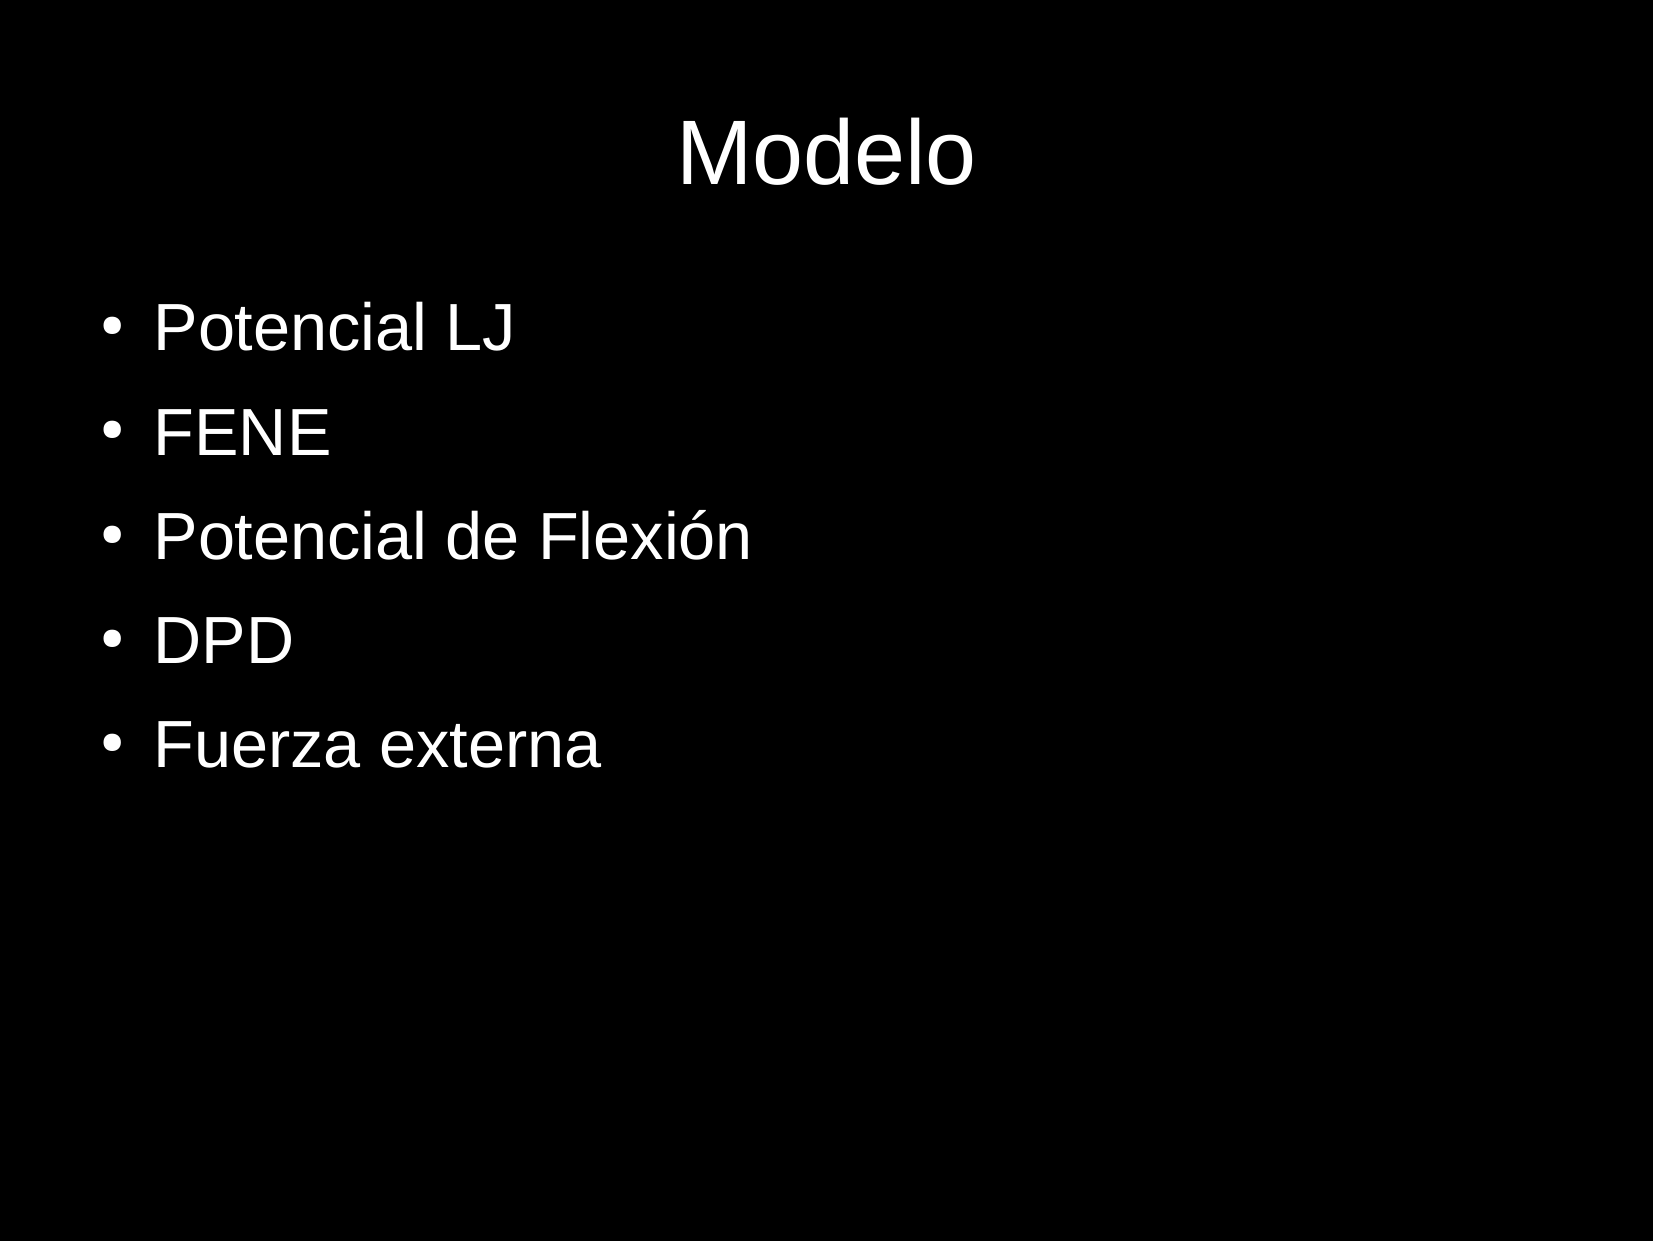

# Modelo
Potencial LJ
FENE
Potencial de Flexión
DPD
Fuerza externa